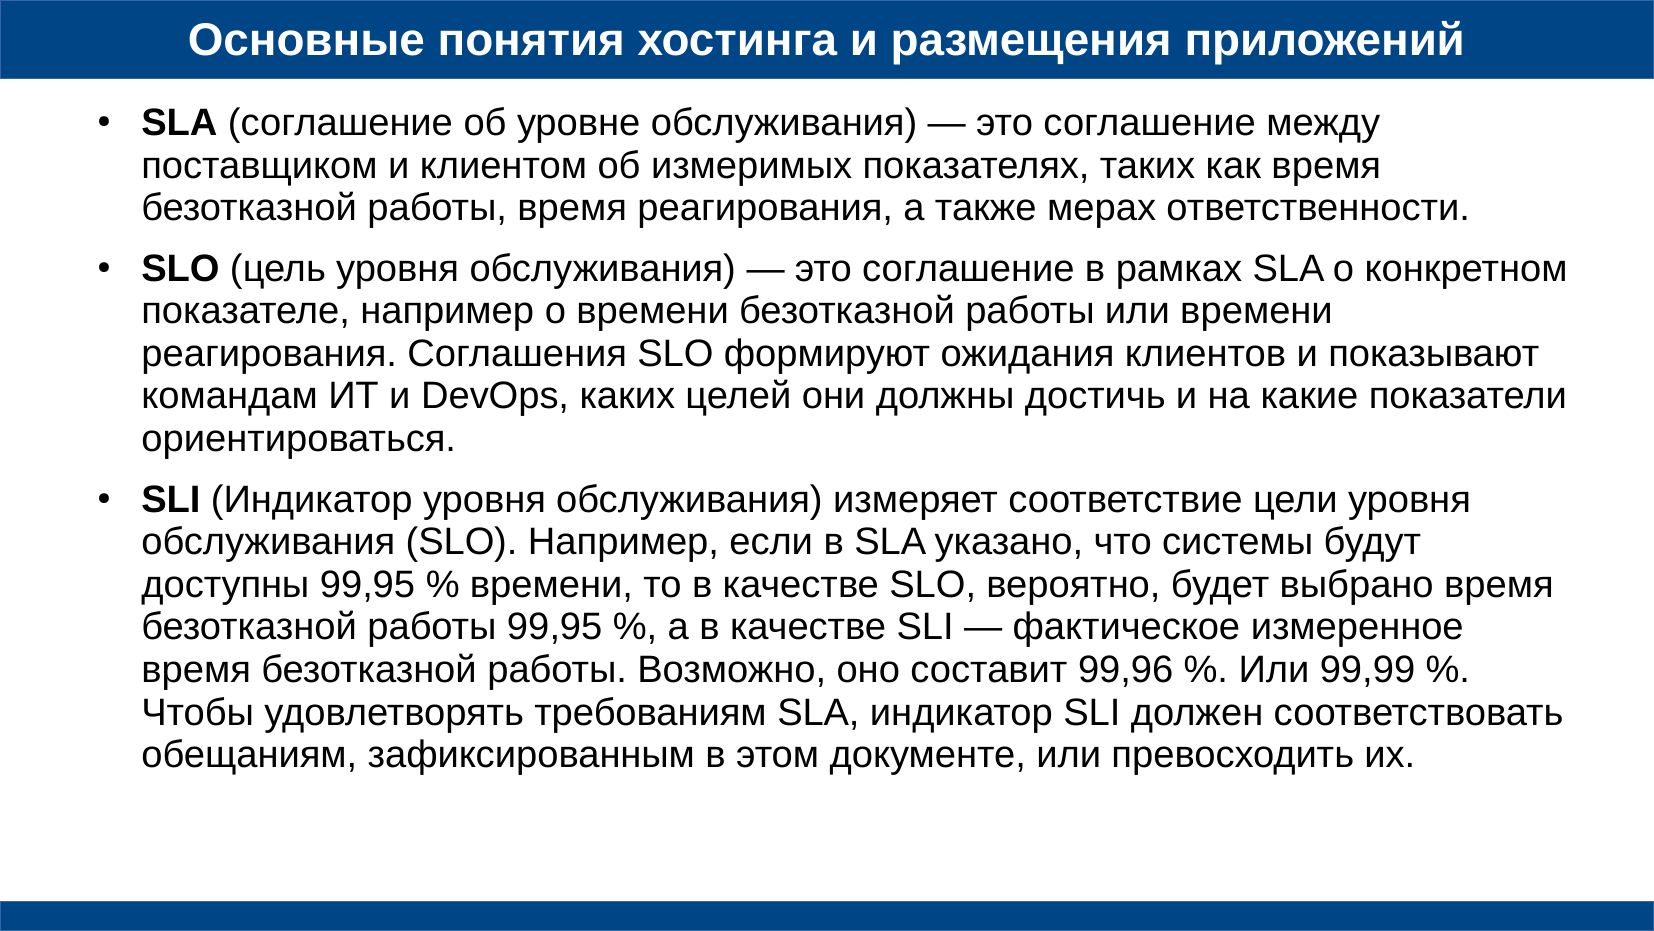

# Основные понятия хостинга и размещения приложений
SLA (соглашение об уровне обслуживания) — это соглашение между поставщиком и клиентом об измеримых показателях, таких как время безотказной работы, время реагирования, а также мерах ответственности.
SLO (цель уровня обслуживания) — это соглашение в рамках SLA о конкретном показателе, например о времени безотказной работы или времени реагирования. Соглашения SLO формируют ожидания клиентов и показывают командам ИТ и DevOps, каких целей они должны достичь и на какие показатели ориентироваться.
SLI (Индикатор уровня обслуживания) измеряет соответствие цели уровня обслуживания (SLO). Например, если в SLA указано, что системы будут доступны 99,95 % времени, то в качестве SLO, вероятно, будет выбрано время безотказной работы 99,95 %, а в качестве SLI — фактическое измеренное время безотказной работы. Возможно, оно составит 99,96 %. Или 99,99 %. Чтобы удовлетворять требованиям SLA, индикатор SLI должен соответствовать обещаниям, зафиксированным в этом документе, или превосходить их.